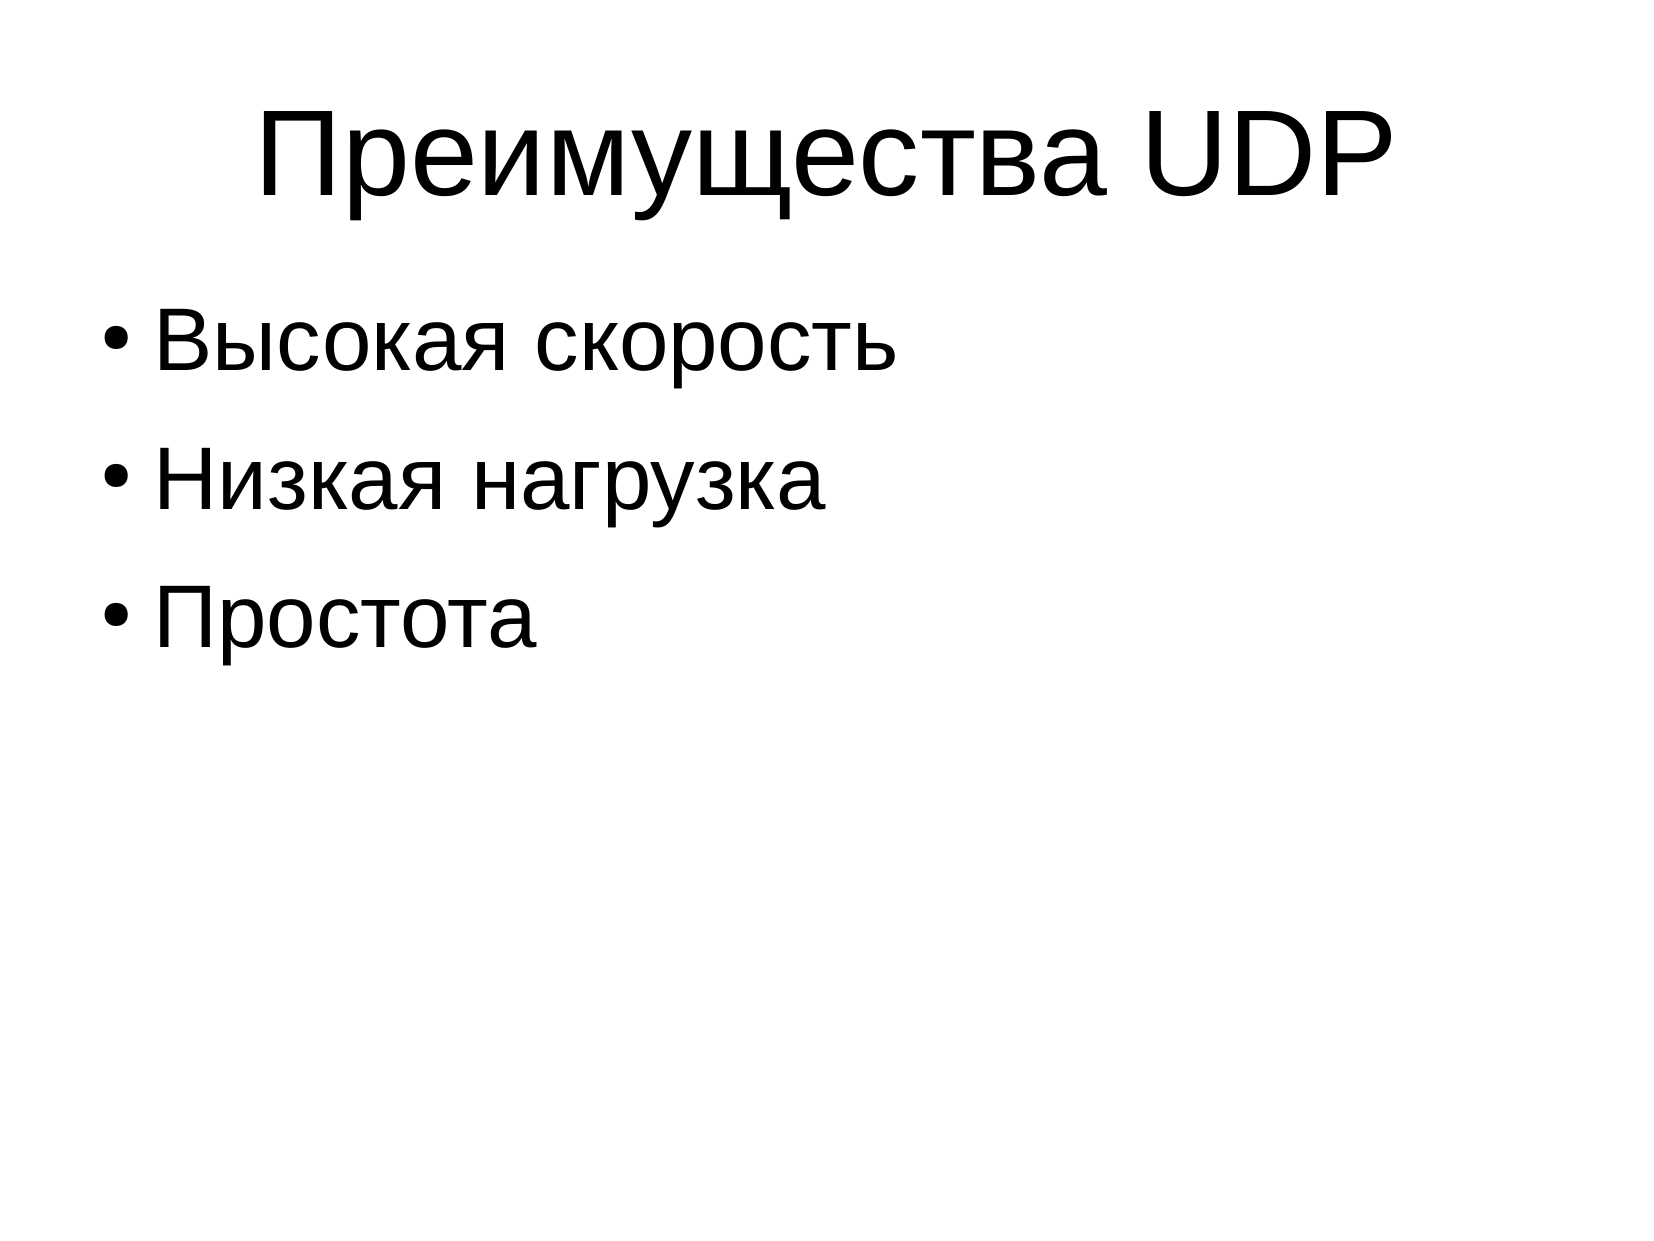

# Преимущества UDP
Высокая скорость
Низкая нагрузка
Простота